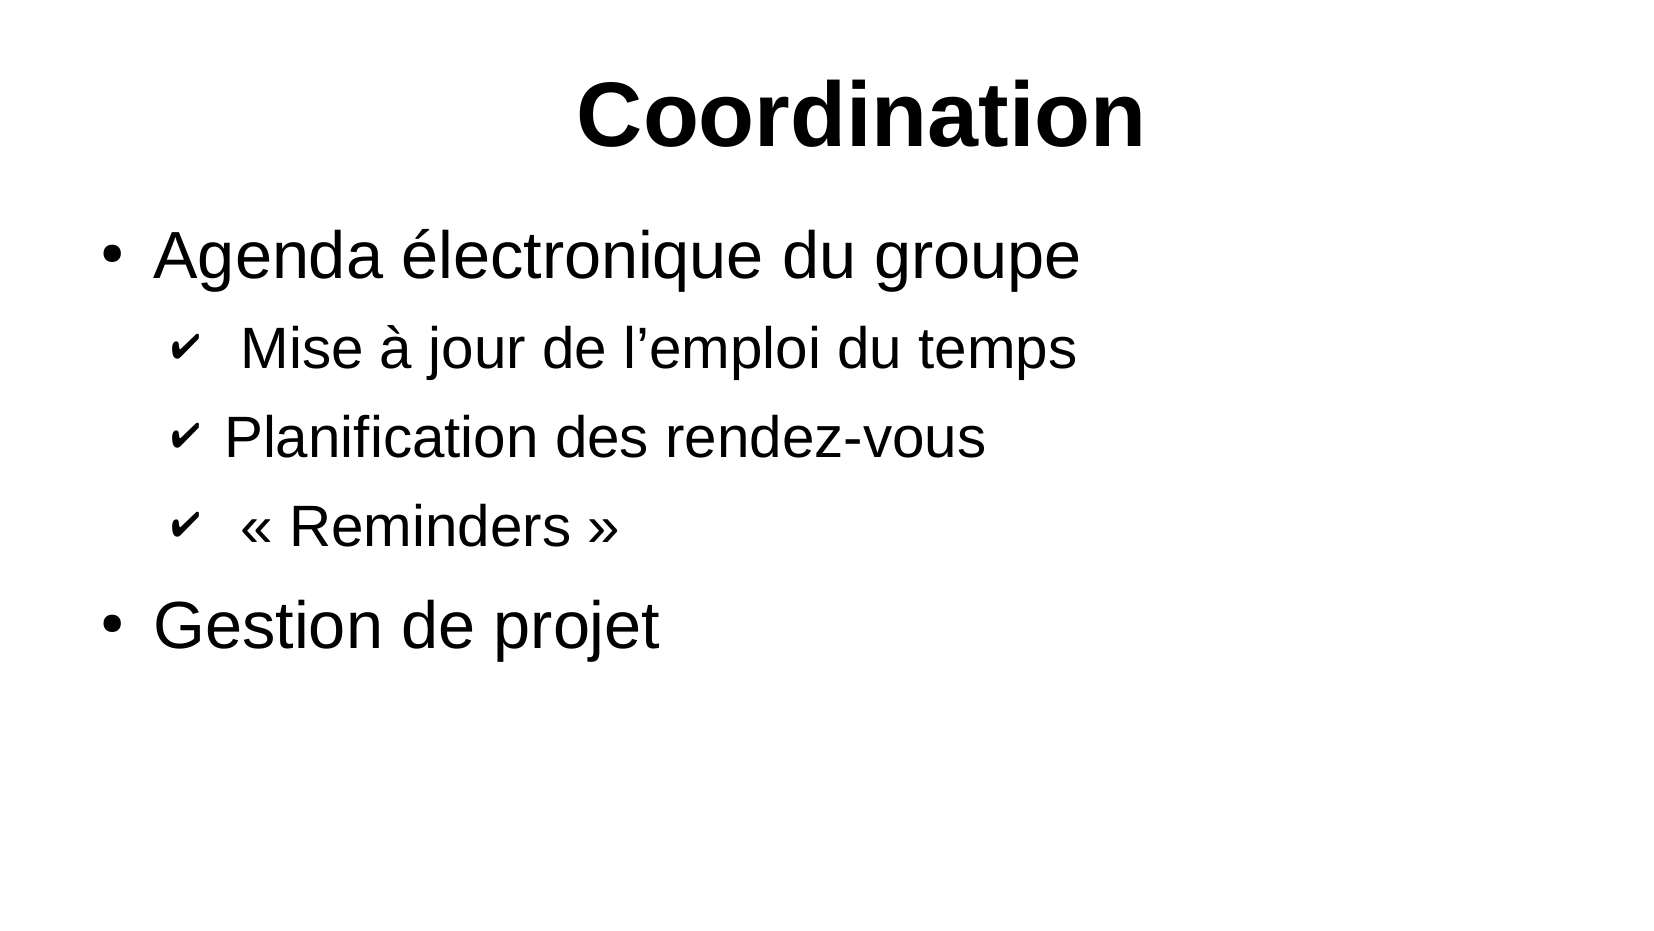

# Coordination
Agenda électronique du groupe
 Mise à jour de l’emploi du temps
Planification des rendez-vous
 « Reminders »
Gestion de projet